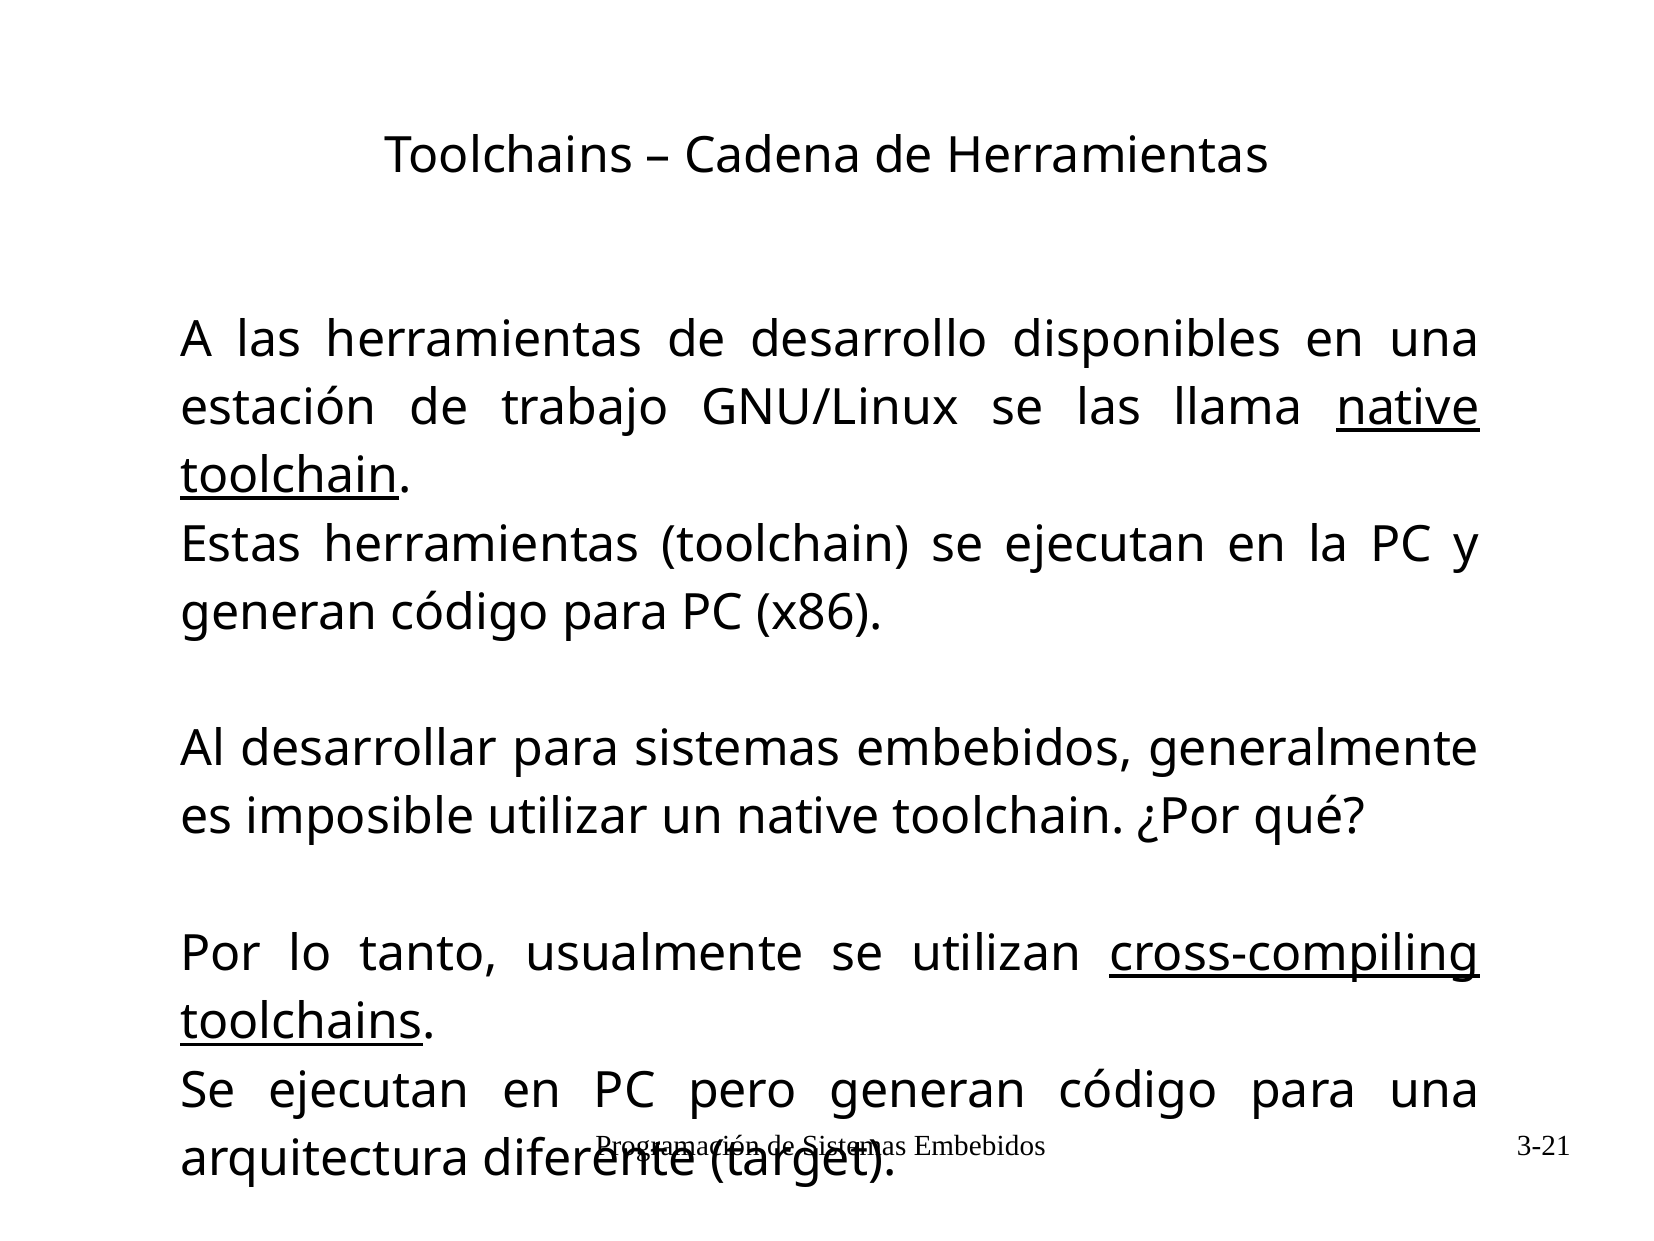

# Toolchains – Cadena de Herramientas
A las herramientas de desarrollo disponibles en una estación de trabajo GNU/Linux se las llama native toolchain.
Estas herramientas (toolchain) se ejecutan en la PC y generan código para PC (x86).
Al desarrollar para sistemas embebidos, generalmente es imposible utilizar un native toolchain. ¿Por qué?
Por lo tanto, usualmente se utilizan cross-compiling toolchains.
Se ejecutan en PC pero generan código para una arquitectura diferente (target).
Programación de Sistemas Embebidos
3